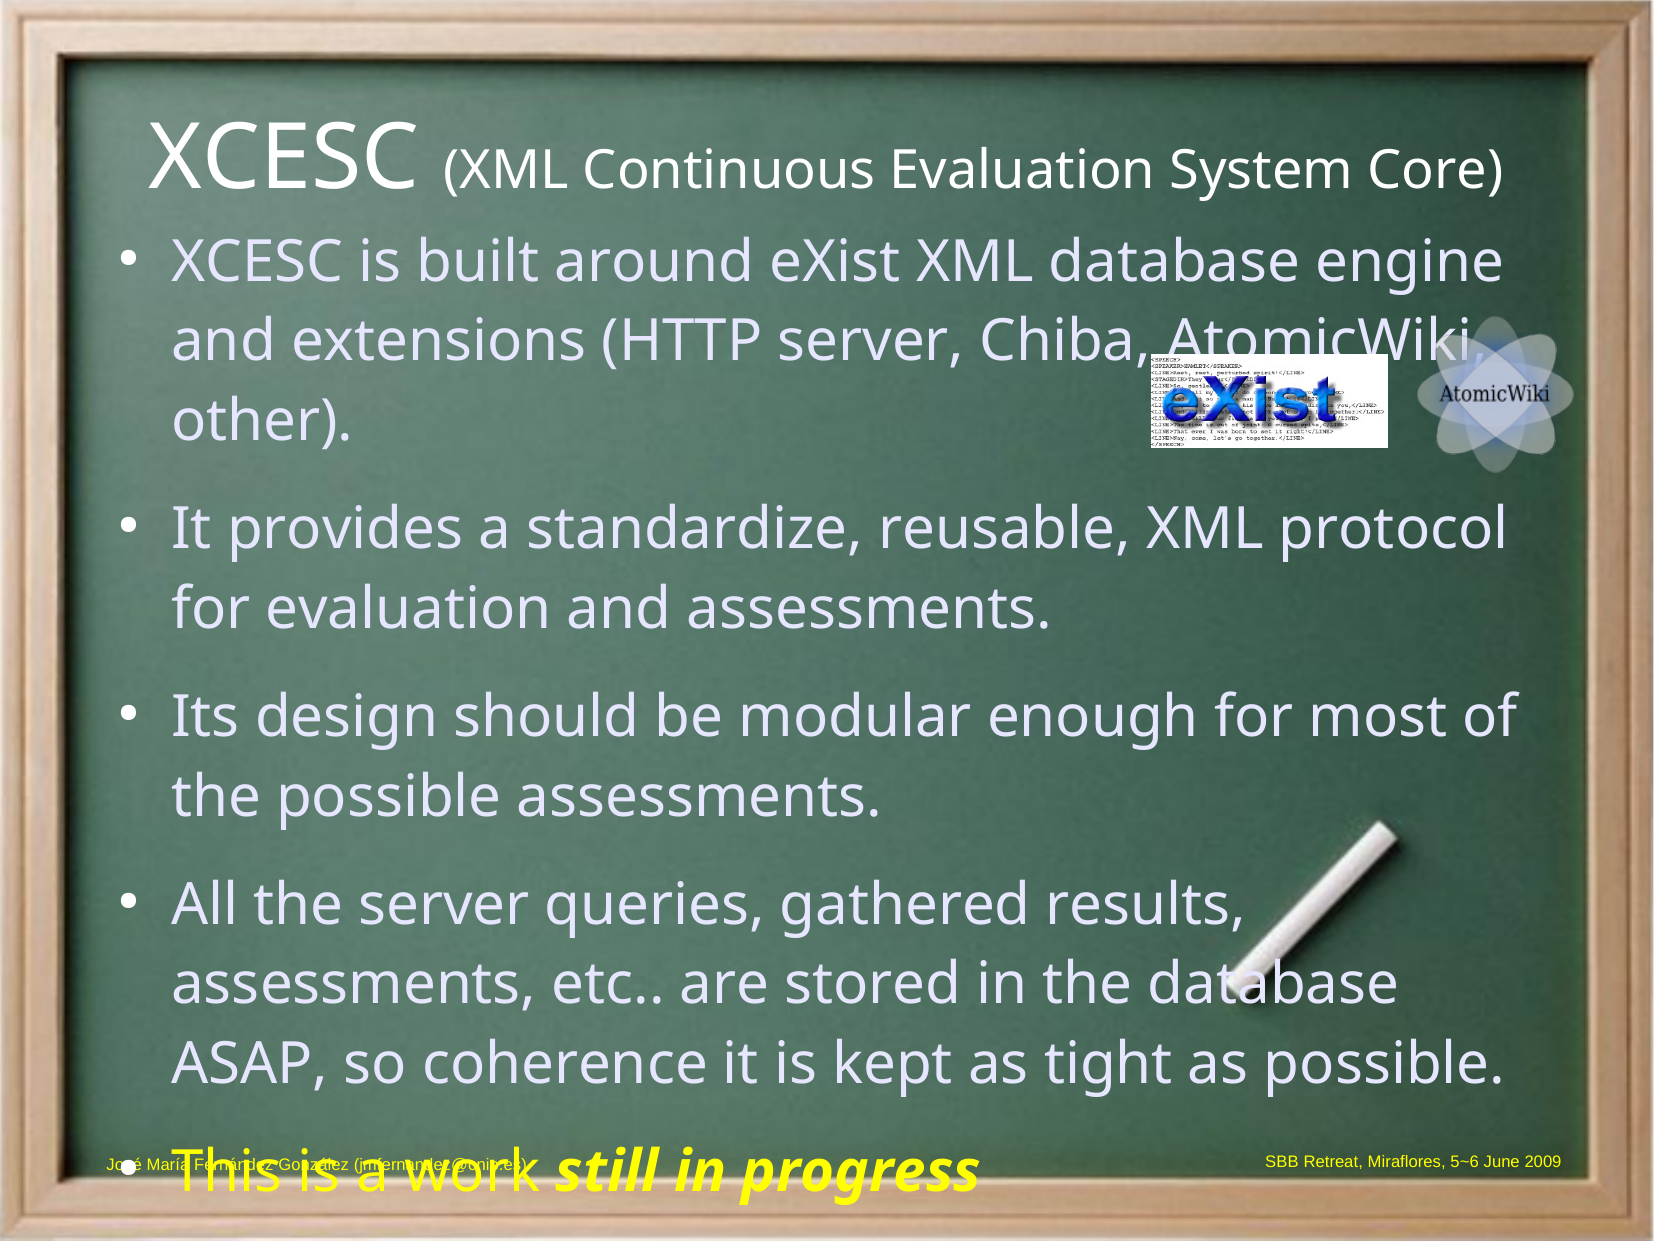

# XCESC (XML Continuous Evaluation System Core)
XCESC is built around eXist XML database engine and extensions (HTTP server, Chiba, AtomicWiki, other).
It provides a standardize, reusable, XML protocol for evaluation and assessments.
Its design should be modular enough for most of the possible assessments.
All the server queries, gathered results, assessments, etc.. are stored in the database ASAP, so coherence it is kept as tight as possible.
This is a work still in progress